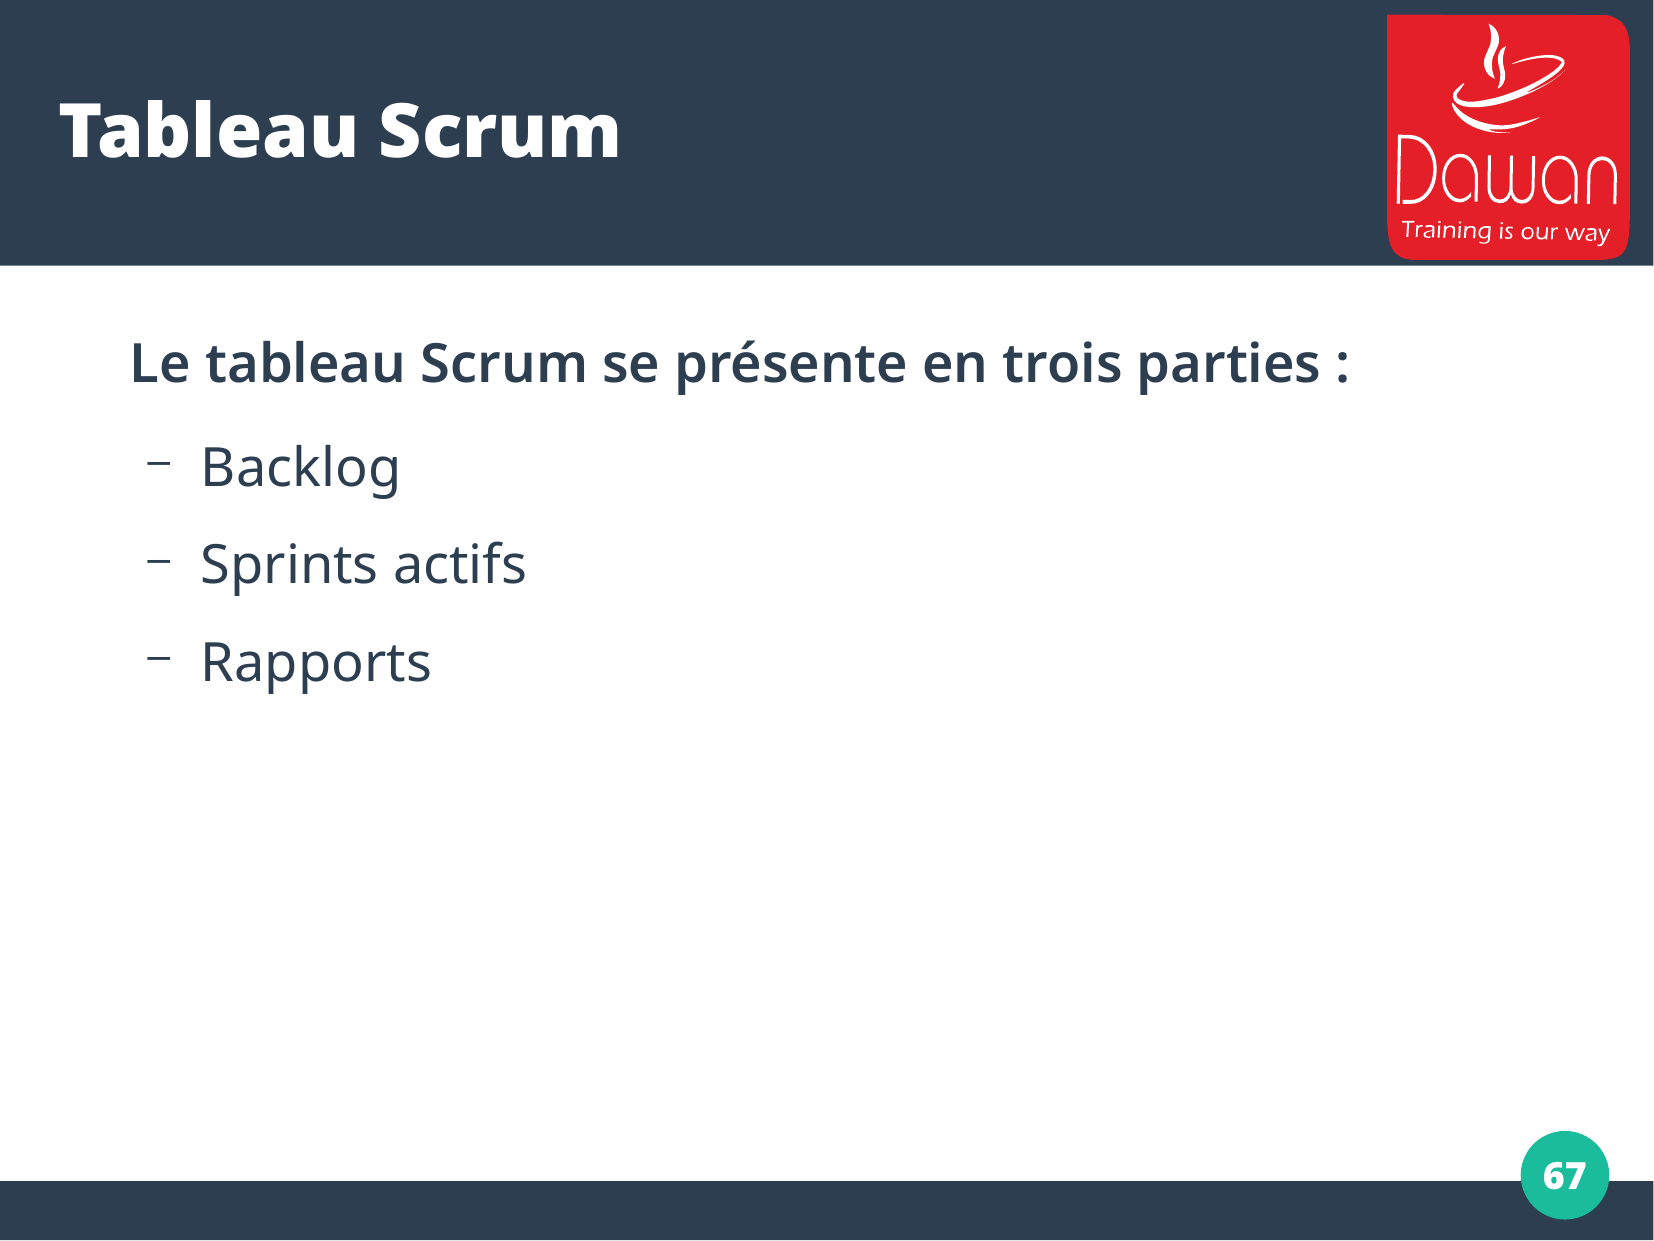

# Tableau Scrum
Le tableau Scrum se présente en trois parties :
Backlog
Sprints actifs
Rapports
67